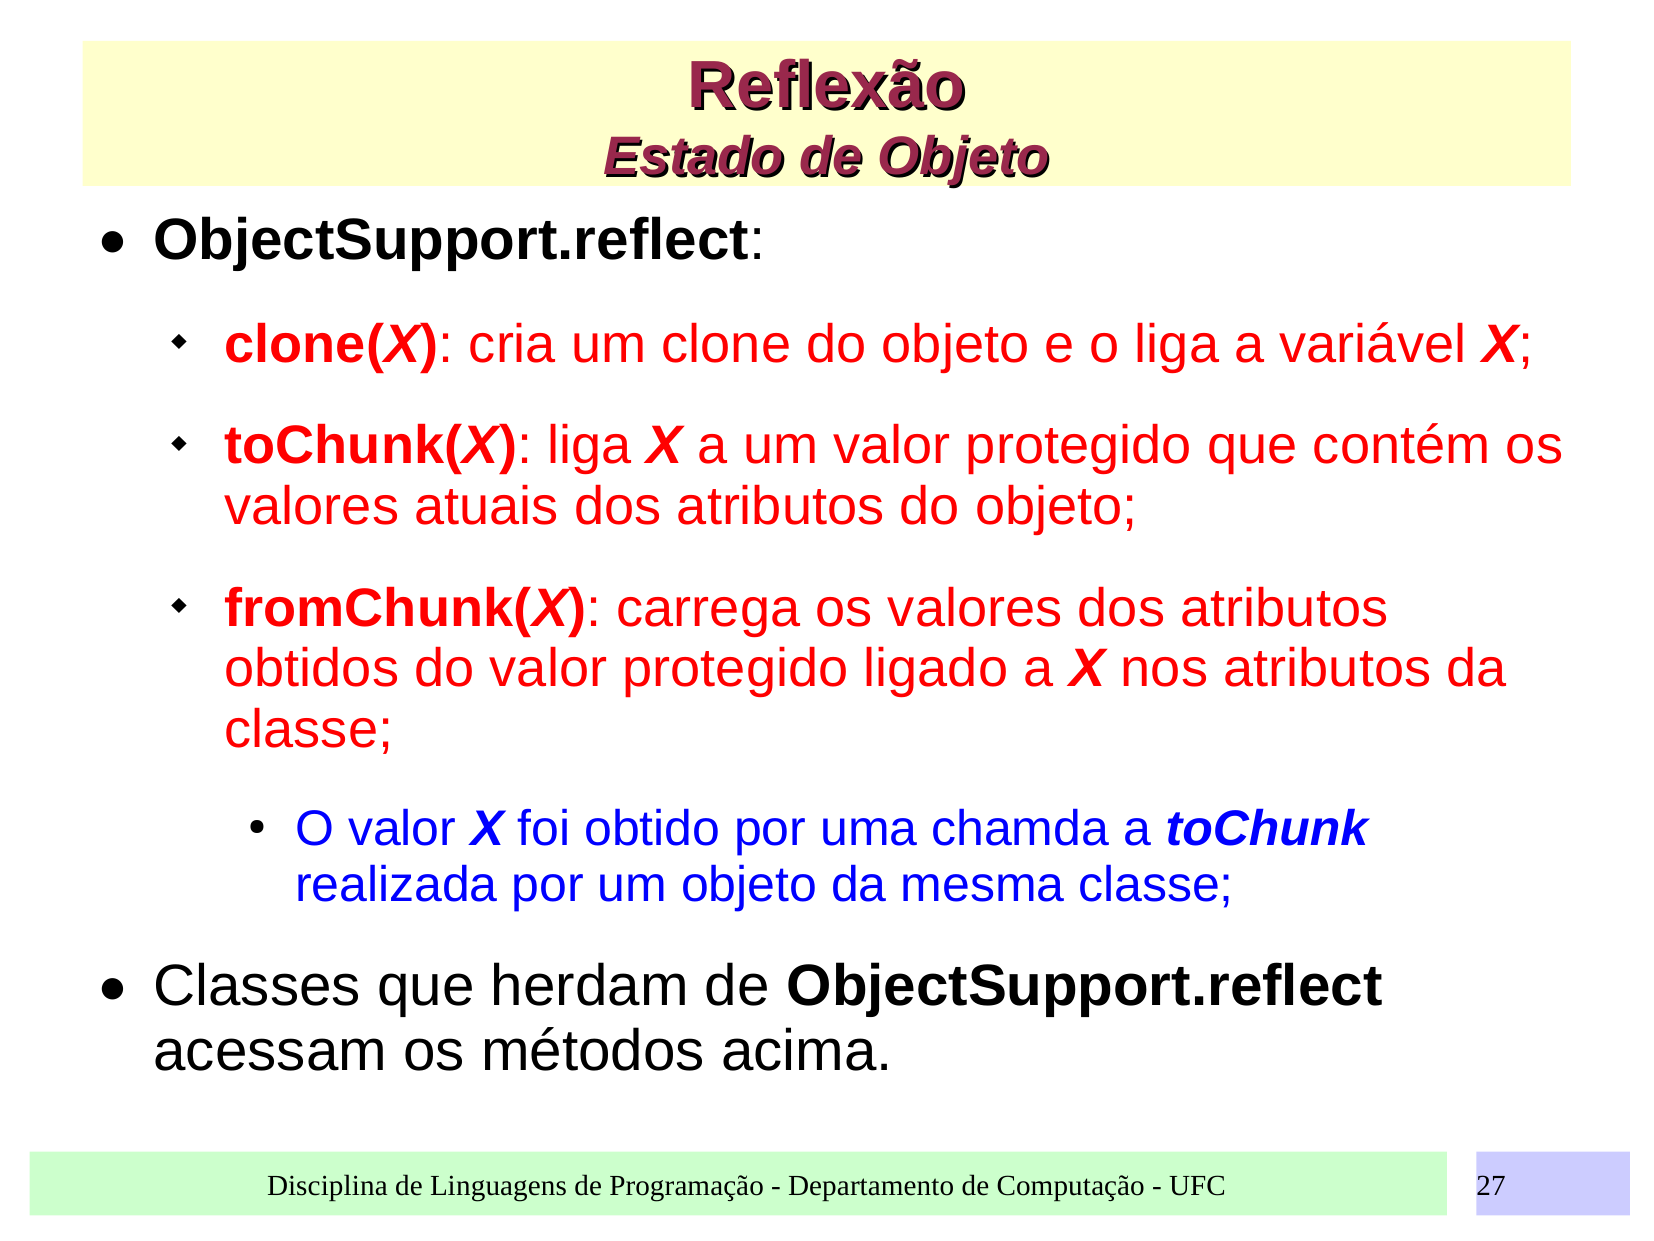

# Reflexão Estado de Objeto
ObjectSupport.reflect:
clone(X): cria um clone do objeto e o liga a variável X;
toChunk(X): liga X a um valor protegido que contém os valores atuais dos atributos do objeto;
fromChunk(X): carrega os valores dos atributos obtidos do valor protegido ligado a X nos atributos da classe;
O valor X foi obtido por uma chamda a toChunk realizada por um objeto da mesma classe;
Classes que herdam de ObjectSupport.reflect acessam os métodos acima.
Disciplina de Linguagens de Programação - Departamento de Computação - UFC